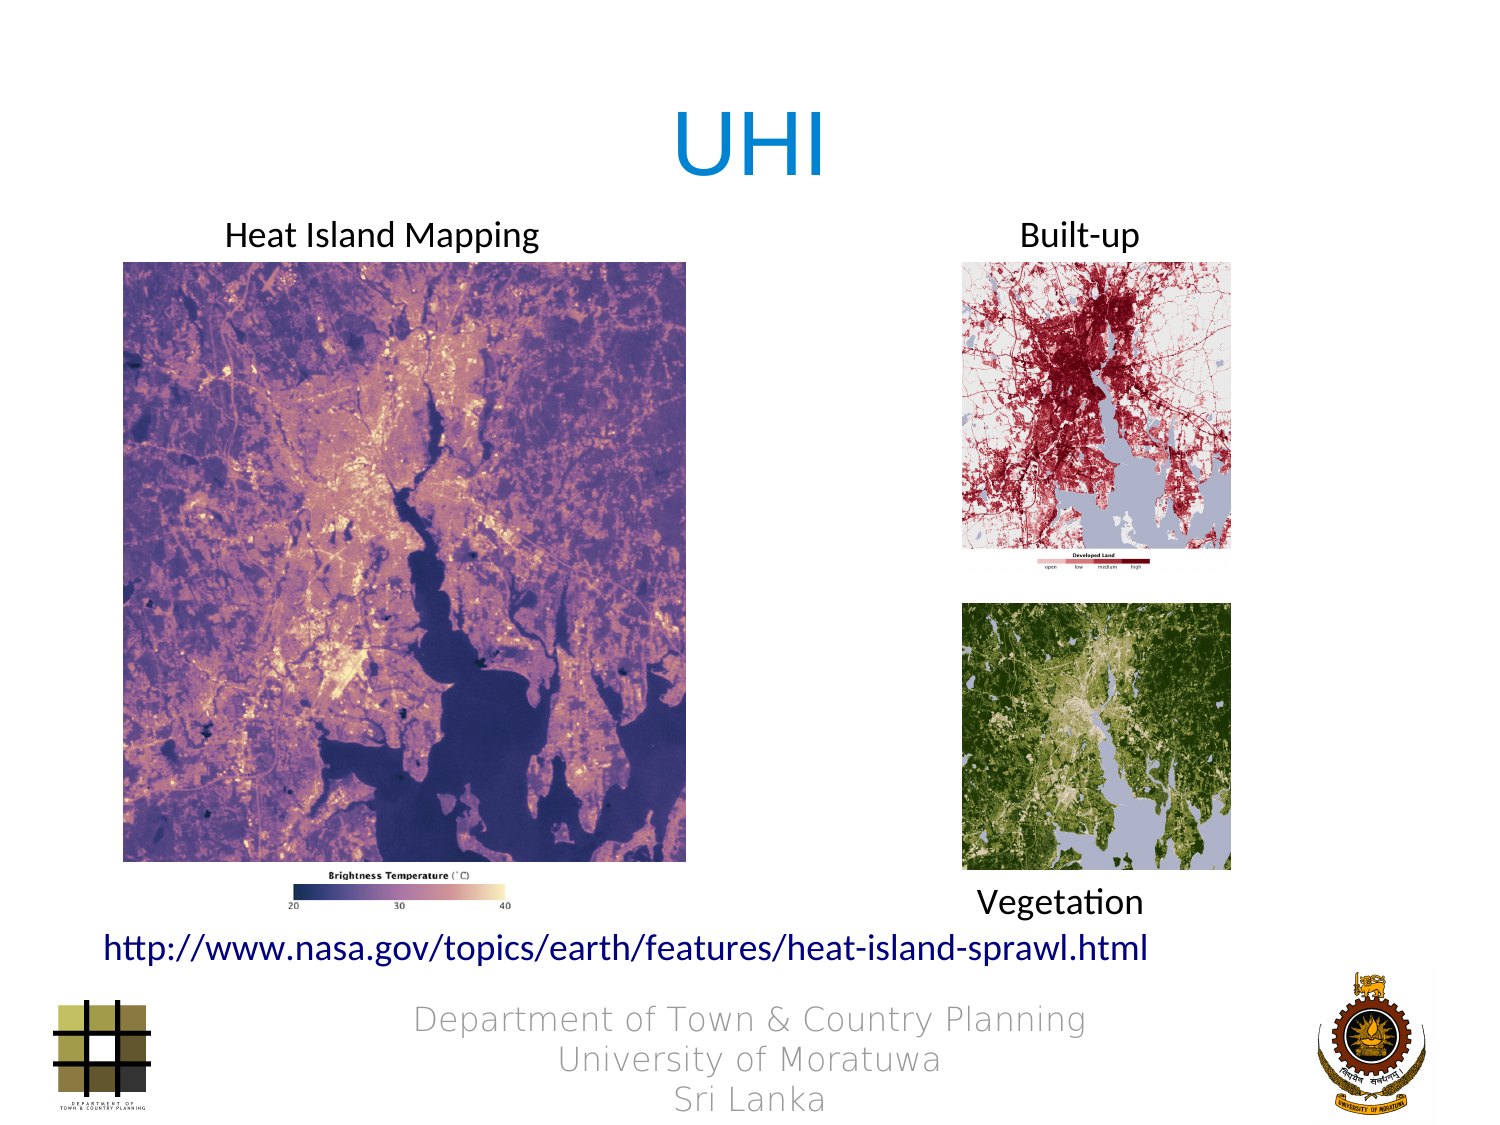

# UHI
Heat Island Mapping
Built-up
Vegetation
http://www.nasa.gov/topics/earth/features/heat-island-sprawl.html